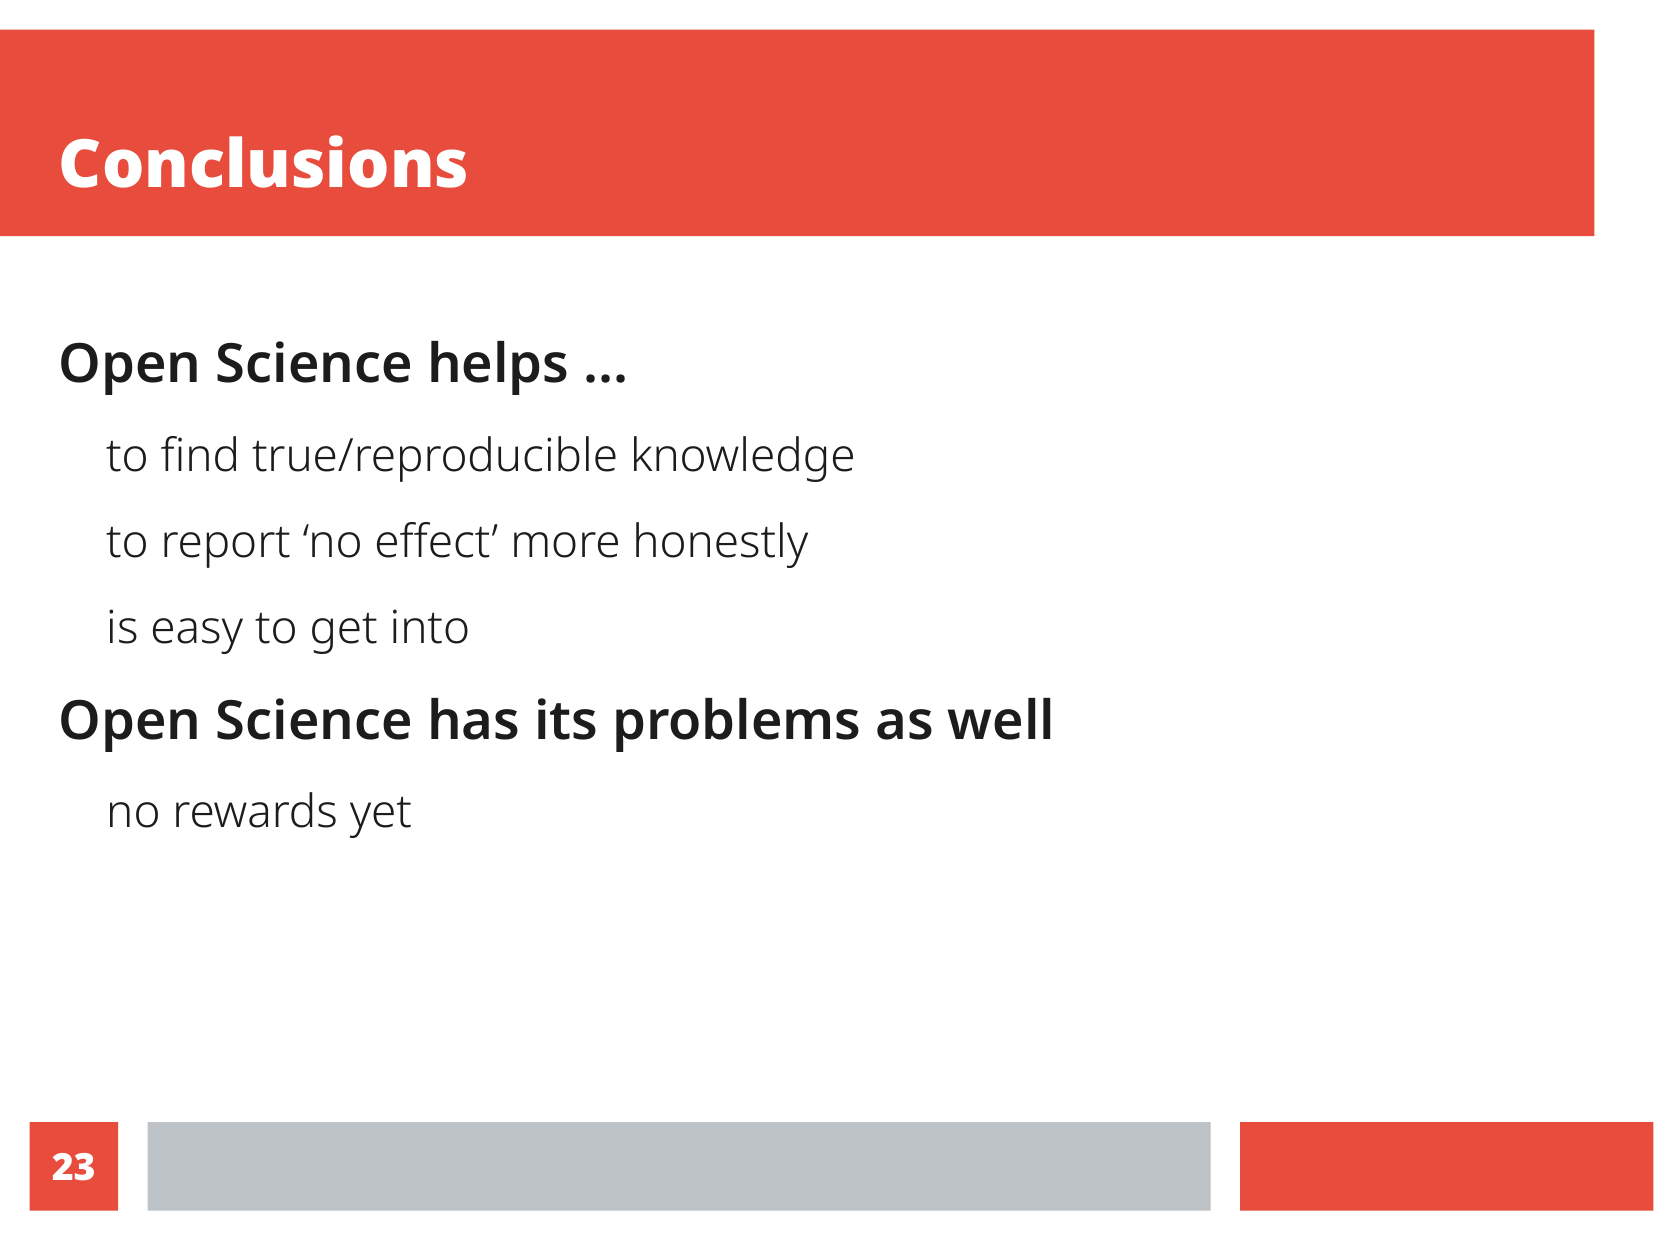

# Conclusions
Open Science helps ...
to find true/reproducible knowledge
to report ‘no effect’ more honestly
is easy to get into
Open Science has its problems as well
no rewards yet
23